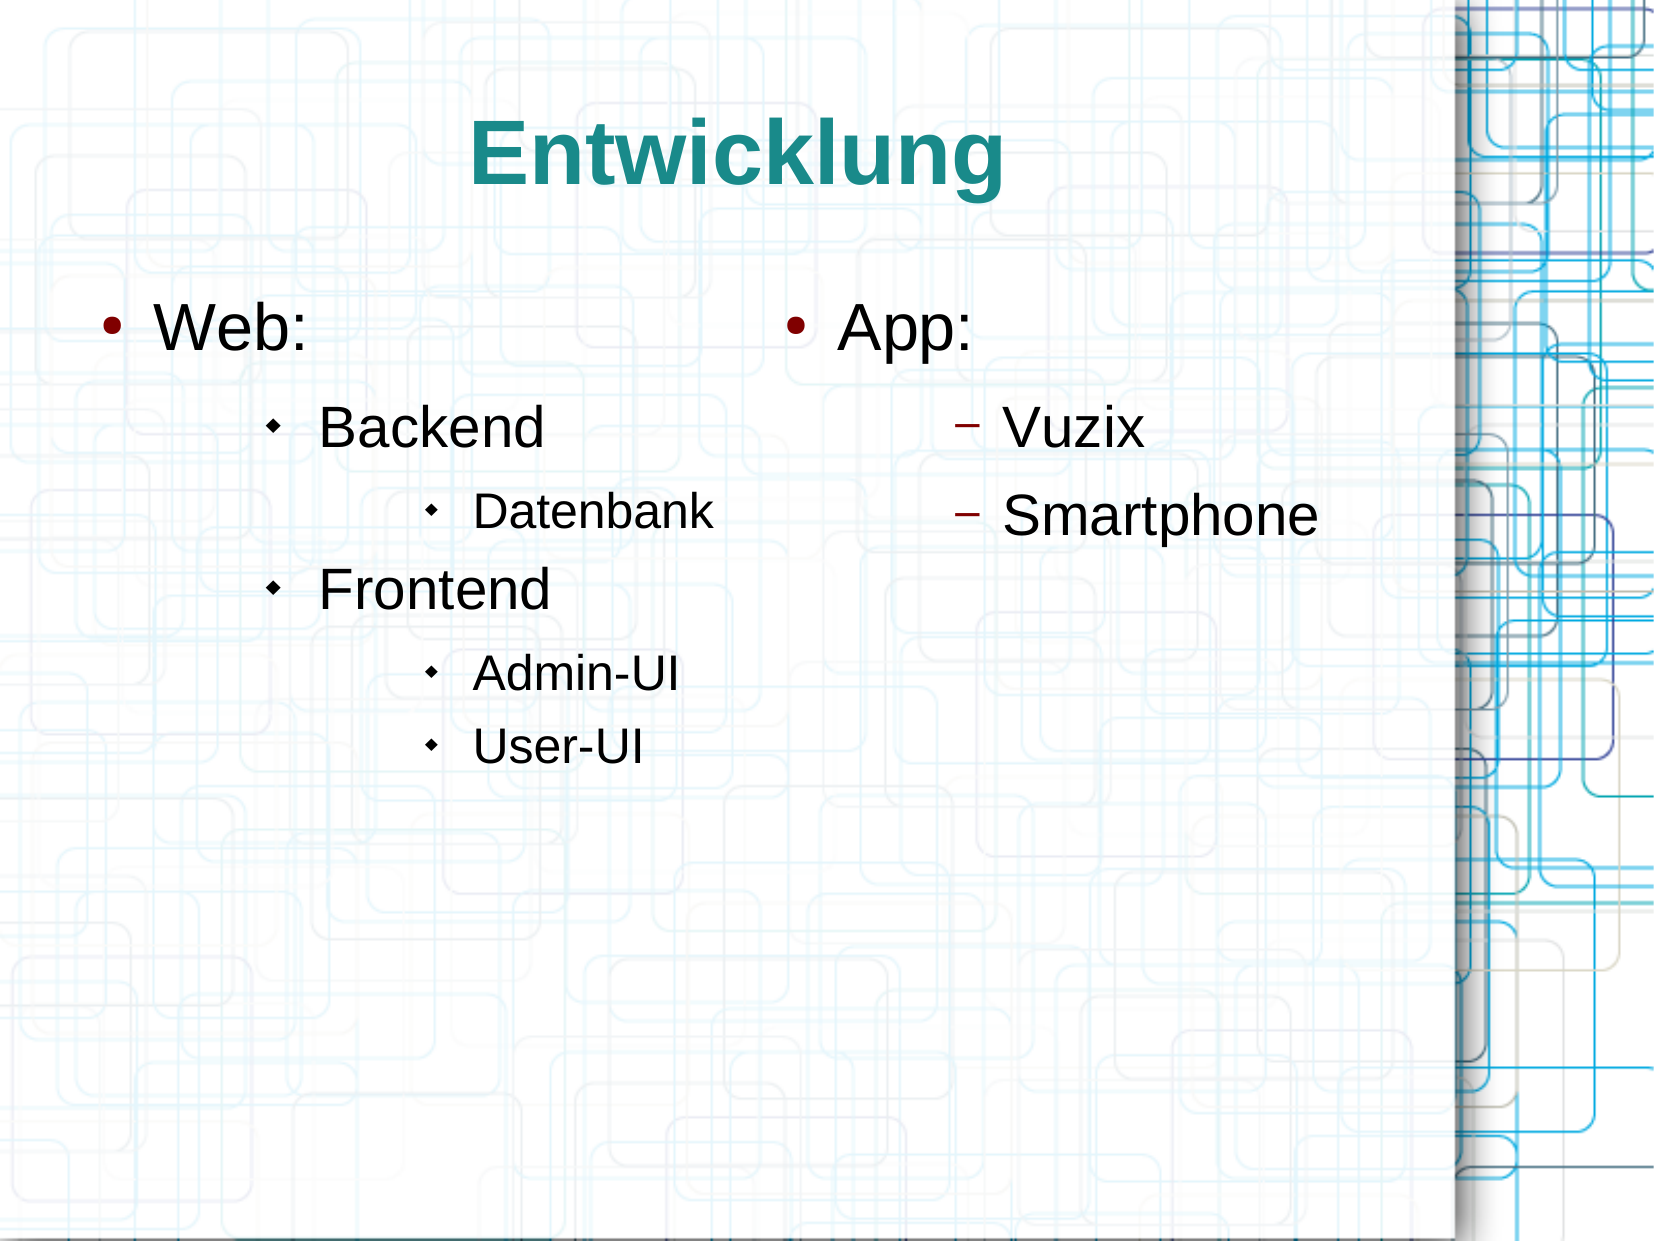

# Entwicklung
Web:
Backend
Datenbank
Frontend
Admin-UI
User-UI
App:
Vuzix
Smartphone